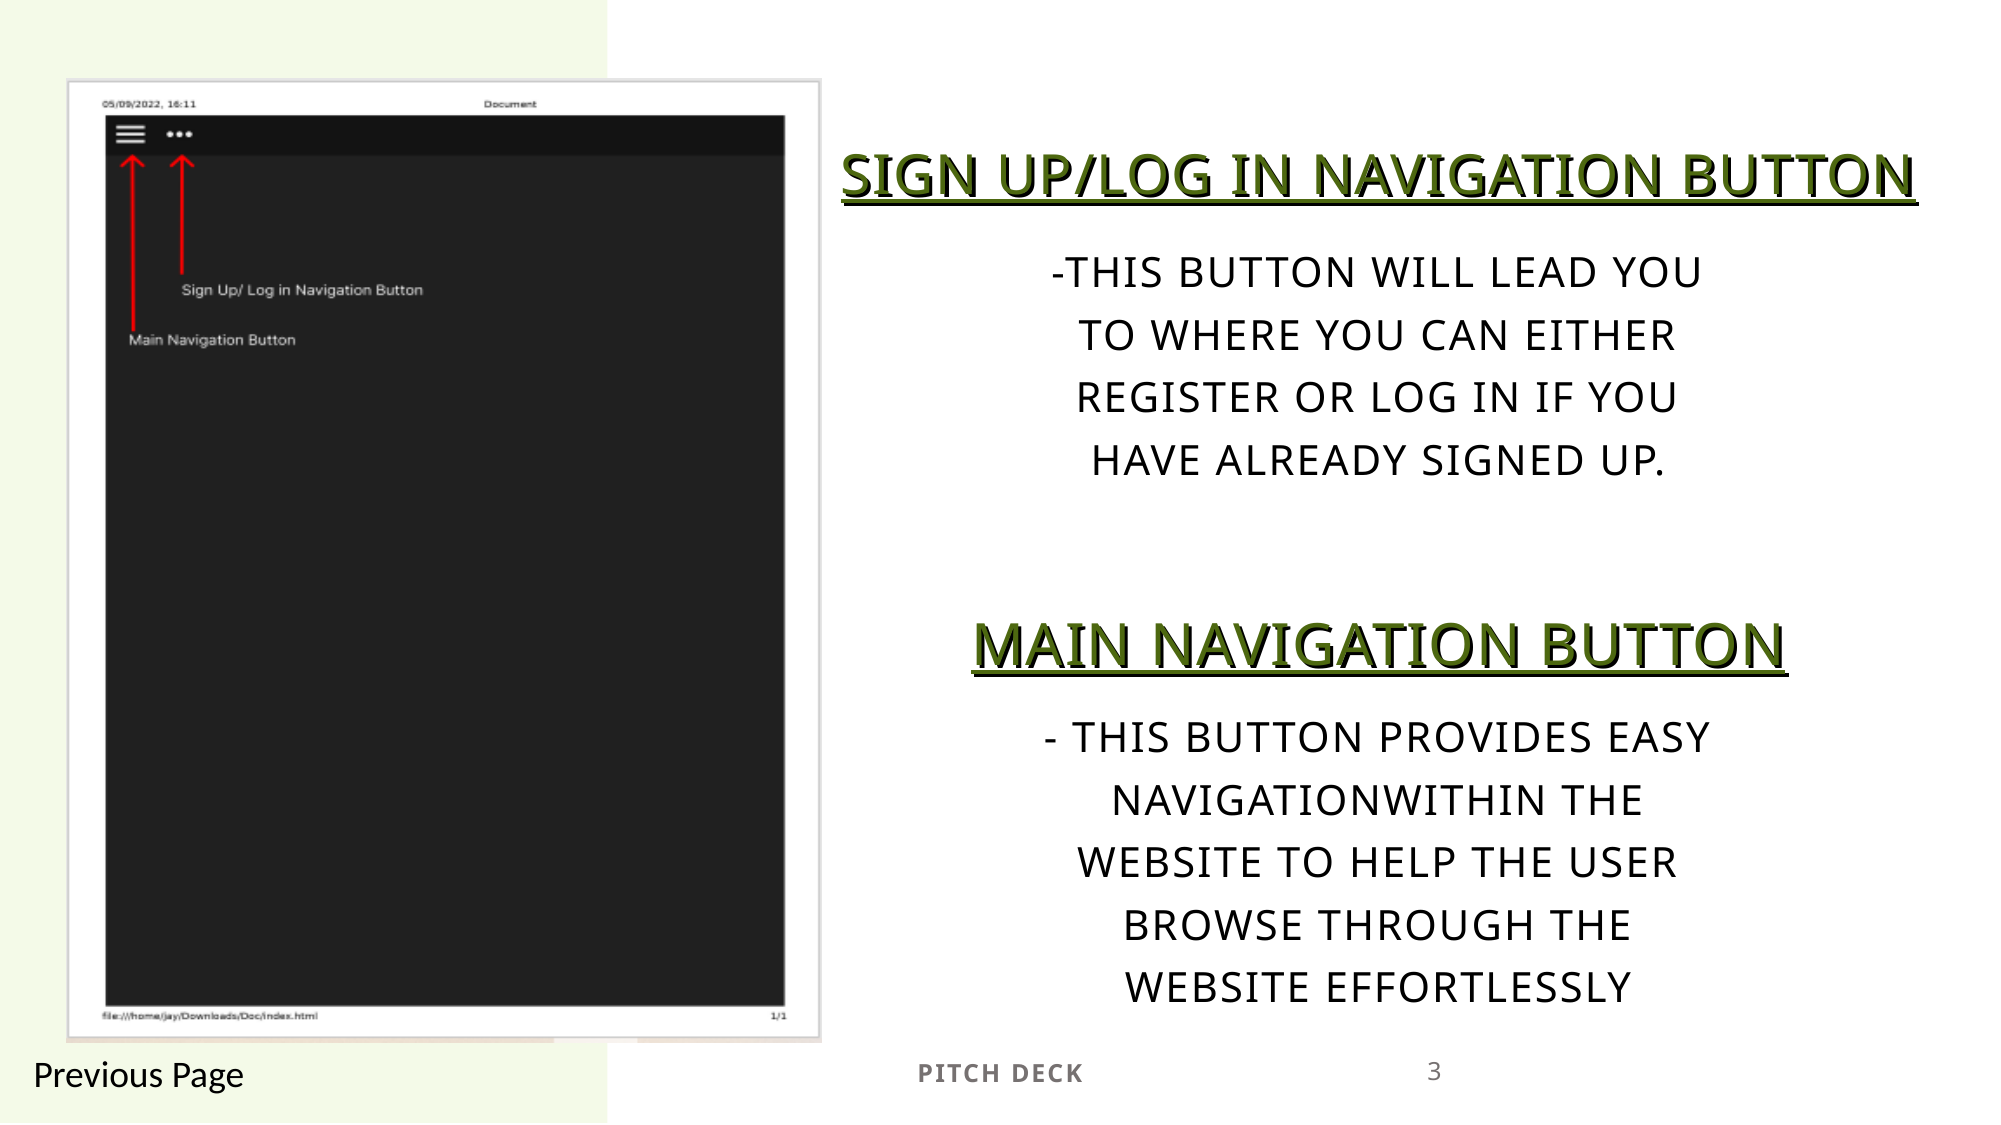

# Sign Up/Log in navigation button
-THIS BUTTON WILL LEAD YOU TO WHERE YOU CAN EITHER REGISTER OR LOG IN IF YOU HAVE ALREADY SIGNED UP.
Main navigation button
- THIS BUTTON PROVIDES EASY NAVIGATIONWITHIN THE WEBSITE TO HELP THE USER BROWSE THROUGH THE WEBSITE EFFORTLESSLY
Previous Page
Pitch deck